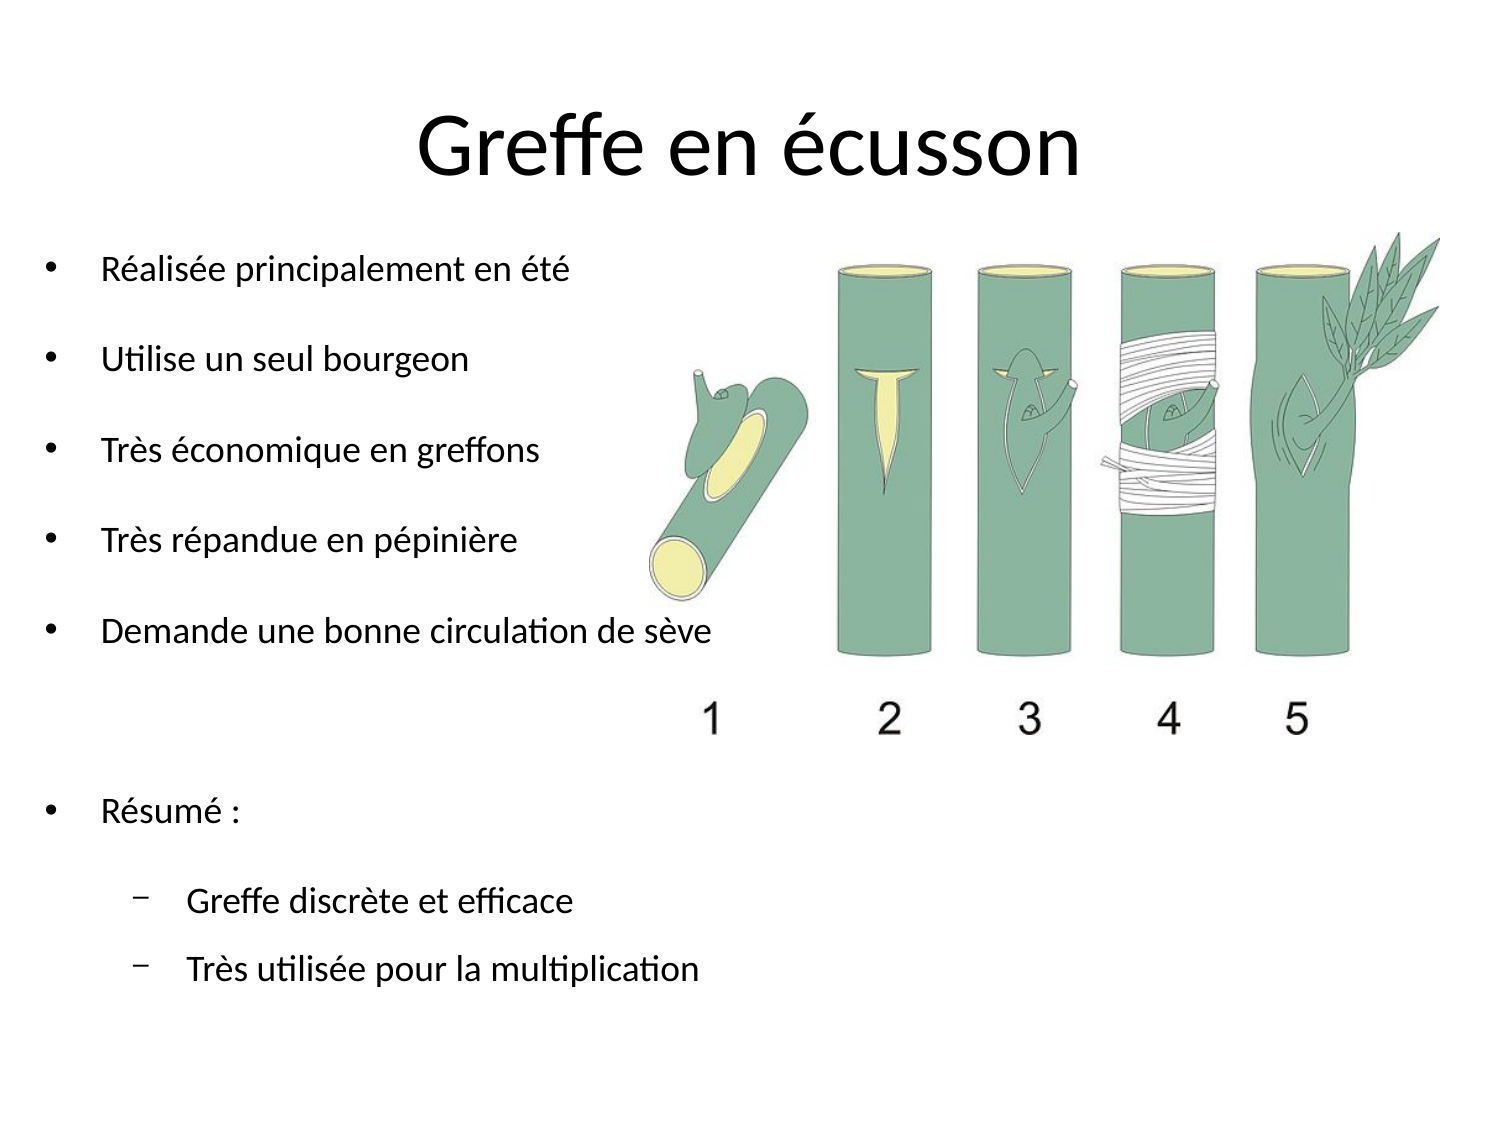

# Greffe en écusson
Réalisée principalement en été
Utilise un seul bourgeon
Très économique en greffons
Très répandue en pépinière
Demande une bonne circulation de sève
Résumé :
Greffe discrète et efficace
Très utilisée pour la multiplication